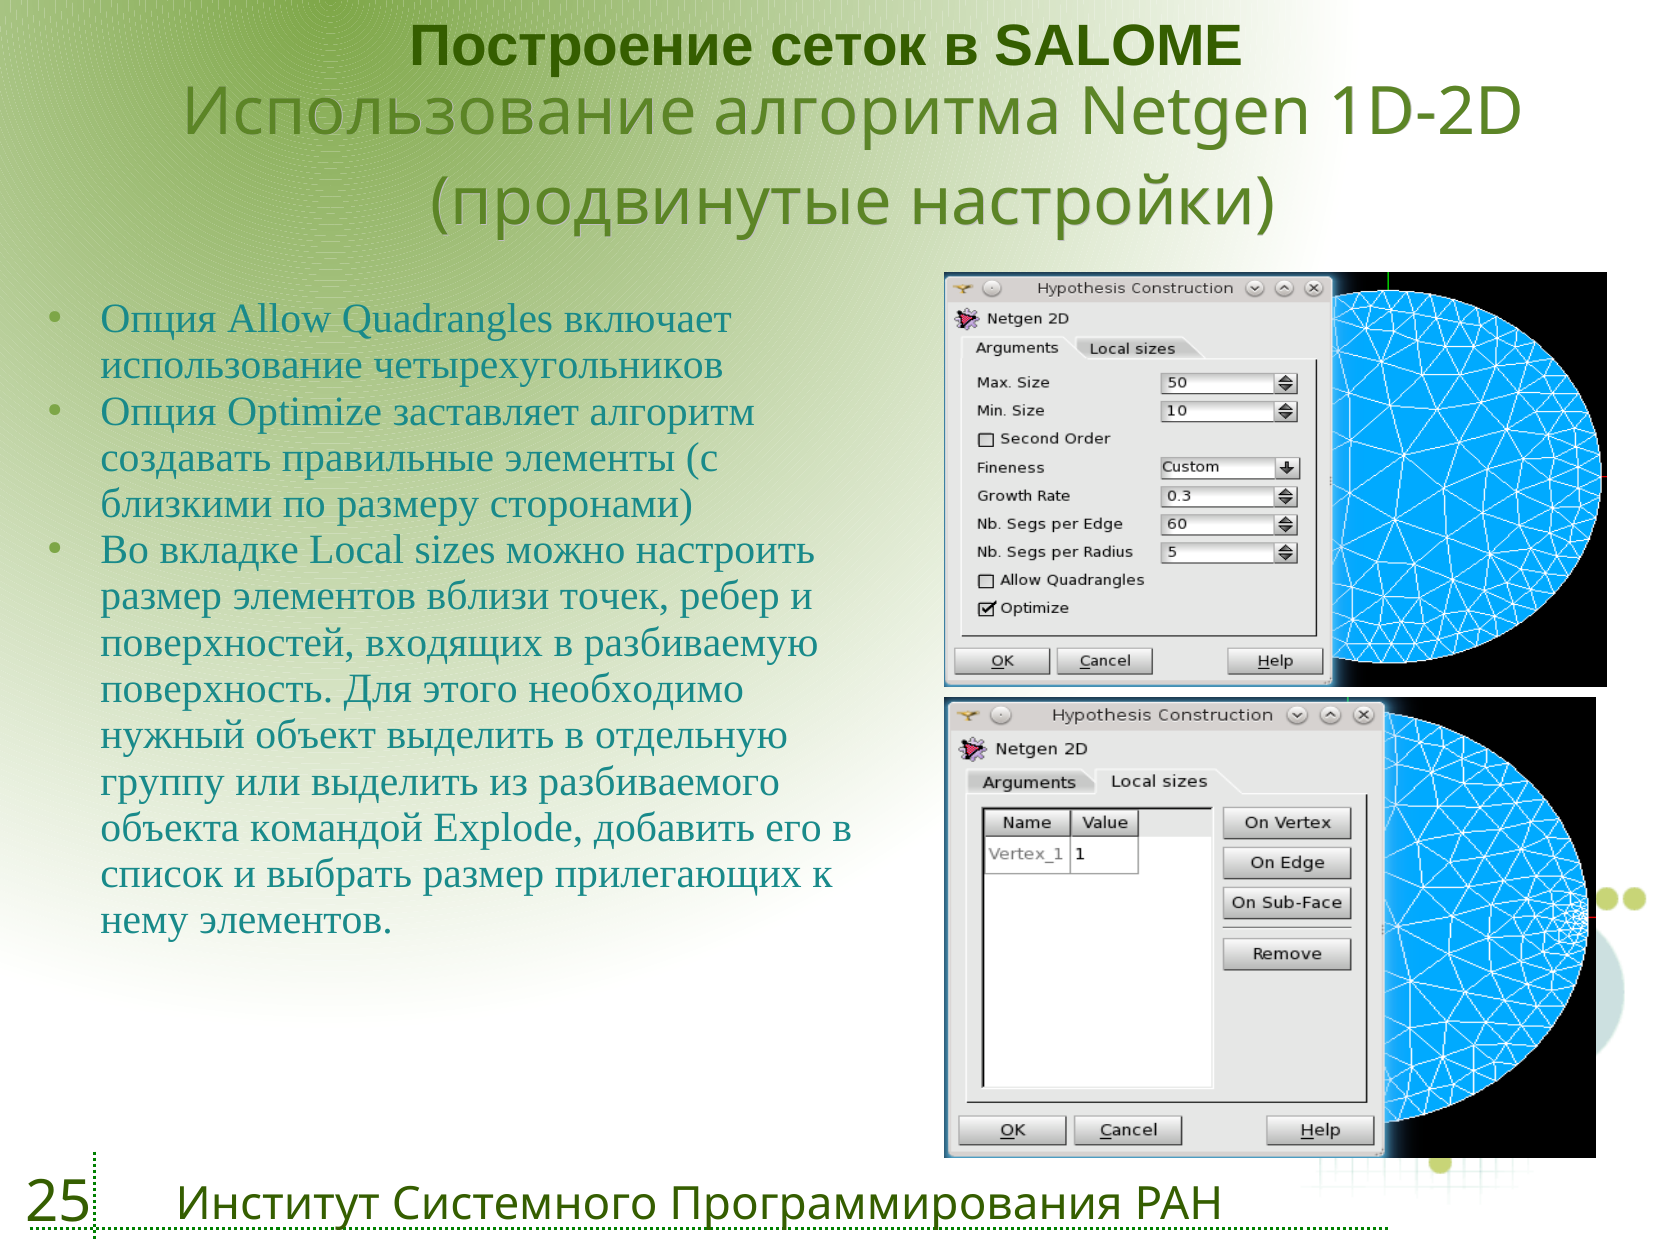

# Использование алгоритма Netgen 1D-2D (продвинутые настройки)
Опция Allow Quadrangles включает использование четырехугольников
Опция Optimize заставляет алгоритм создавать правильные элементы (с близкими по размеру сторонами)
Во вкладке Local sizes можно настроить размер элементов вблизи точек, ребер и поверхностей, входящих в разбиваемую поверхность. Для этого необходимо нужный объект выделить в отдельную группу или выделить из разбиваемого объекта командой Explode, добавить его в список и выбрать размер прилегающих к нему элементов.